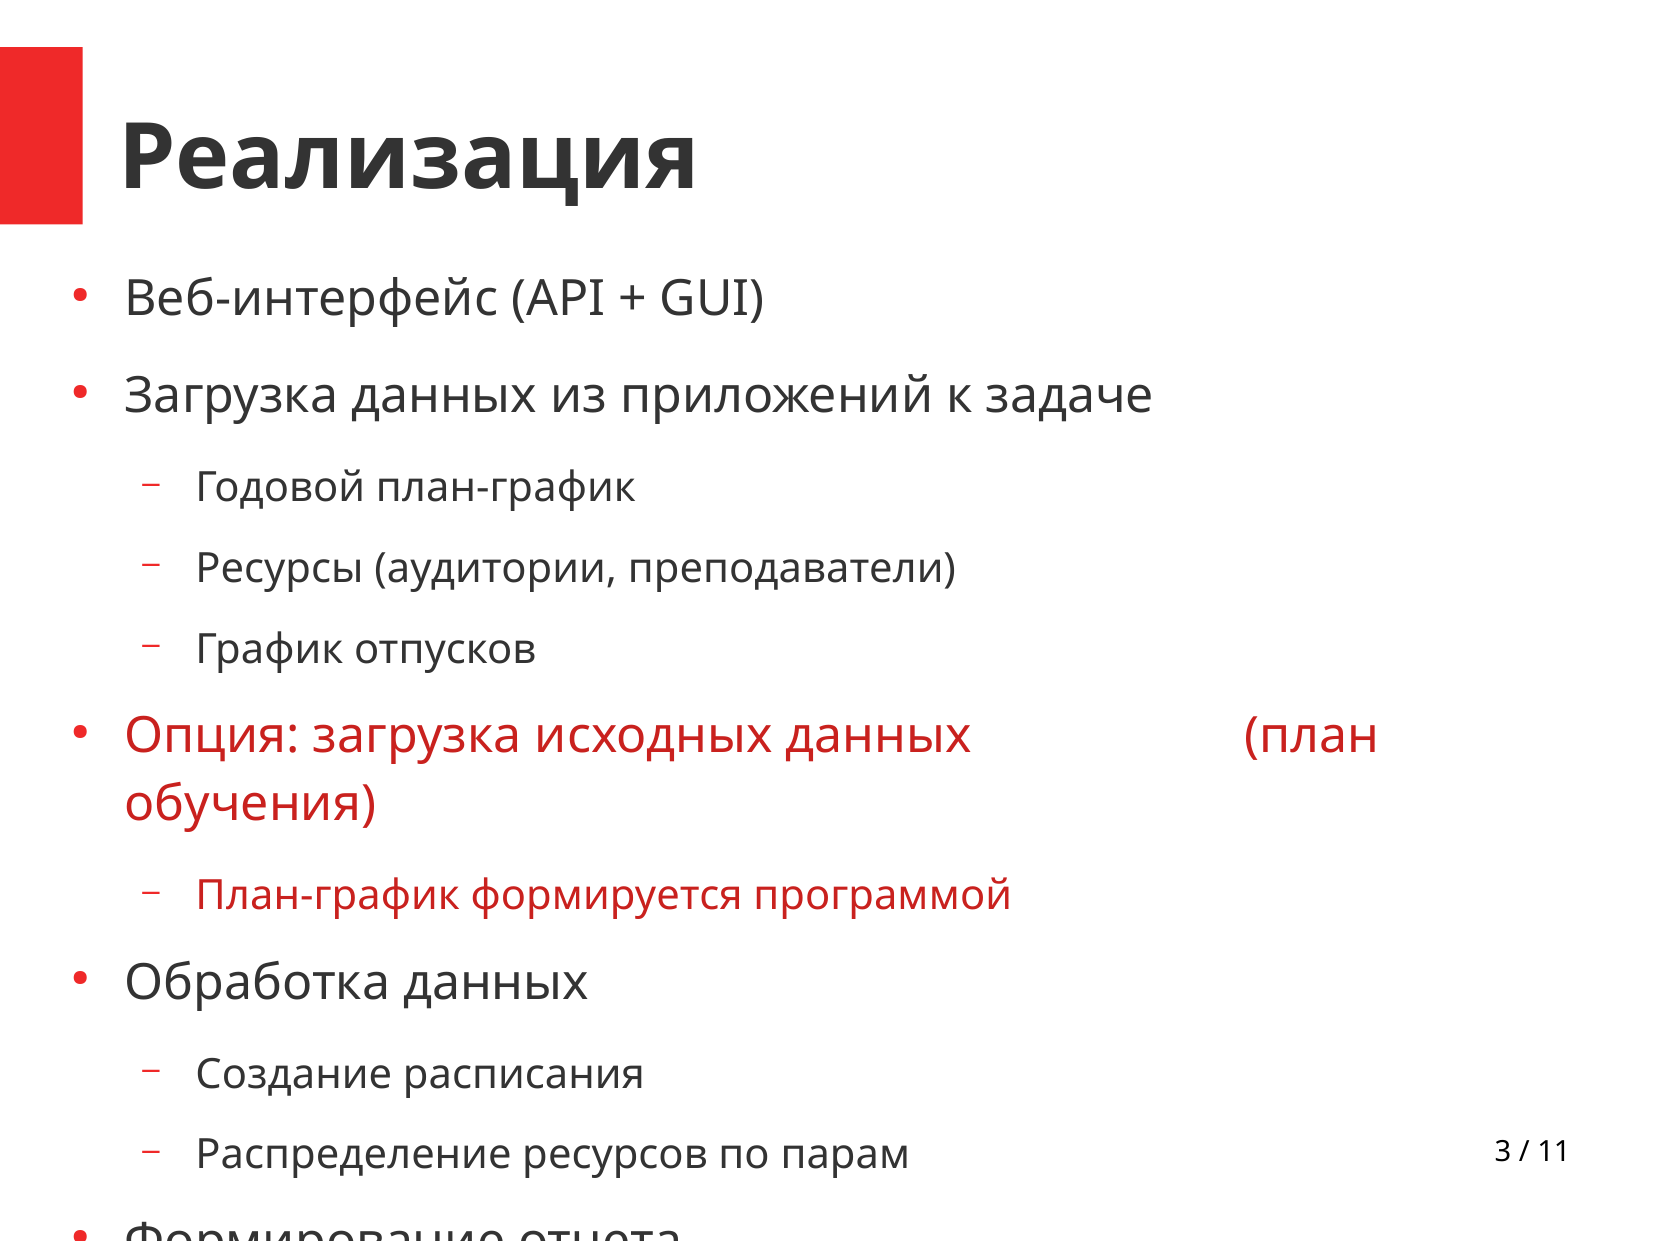

# Реализация
Веб-интерфейс (API + GUI)
Загрузка данных из приложений к задаче
Годовой план-график
Ресурсы (аудитории, преподаватели)
График отпусков
Опция: загрузка исходных данных (план обучения)
План-график формируется программой
Обработка данных
Создание расписания
Распределение ресурсов по парам
Формирование отчета
3